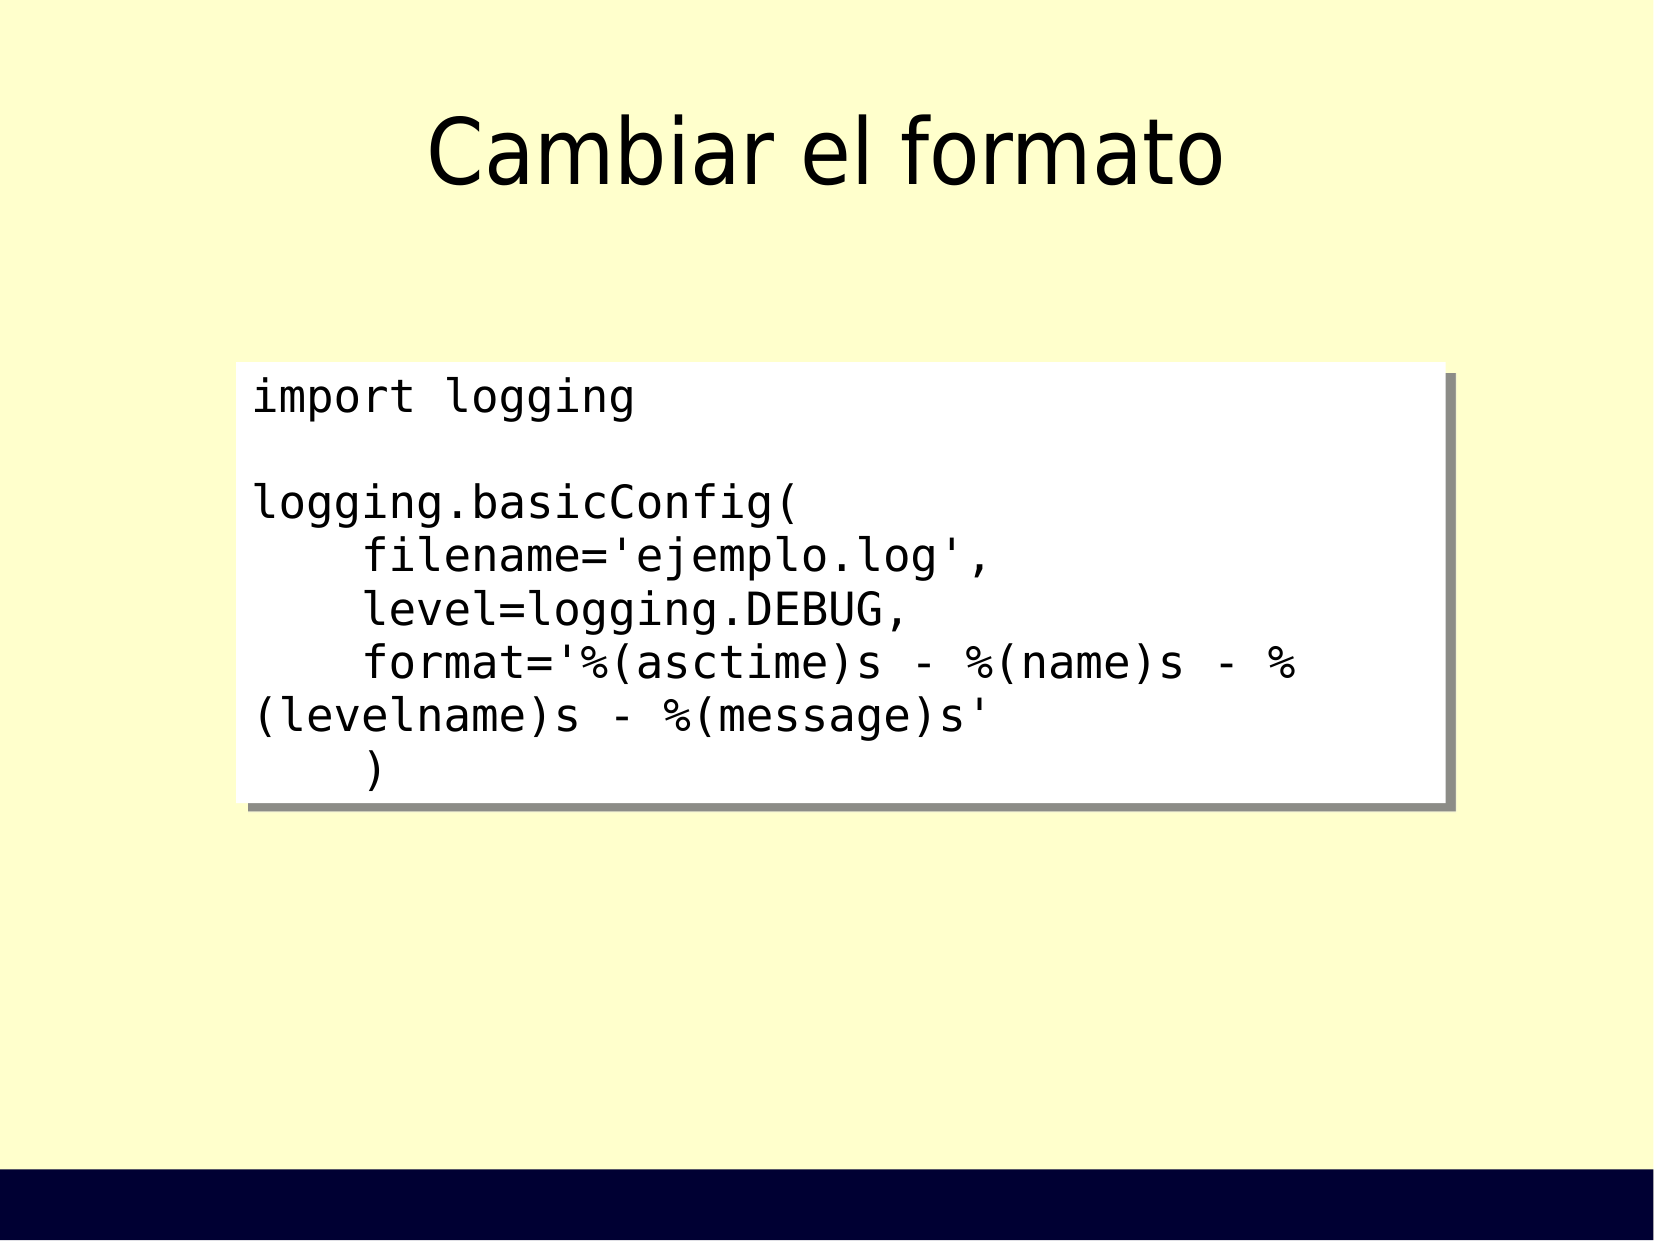

# Cambiar el formato
import logging
logging.basicConfig(
 filename='ejemplo.log',
 level=logging.DEBUG,
 format='%(asctime)s - %(name)s - %(levelname)s - %(message)s'
 )